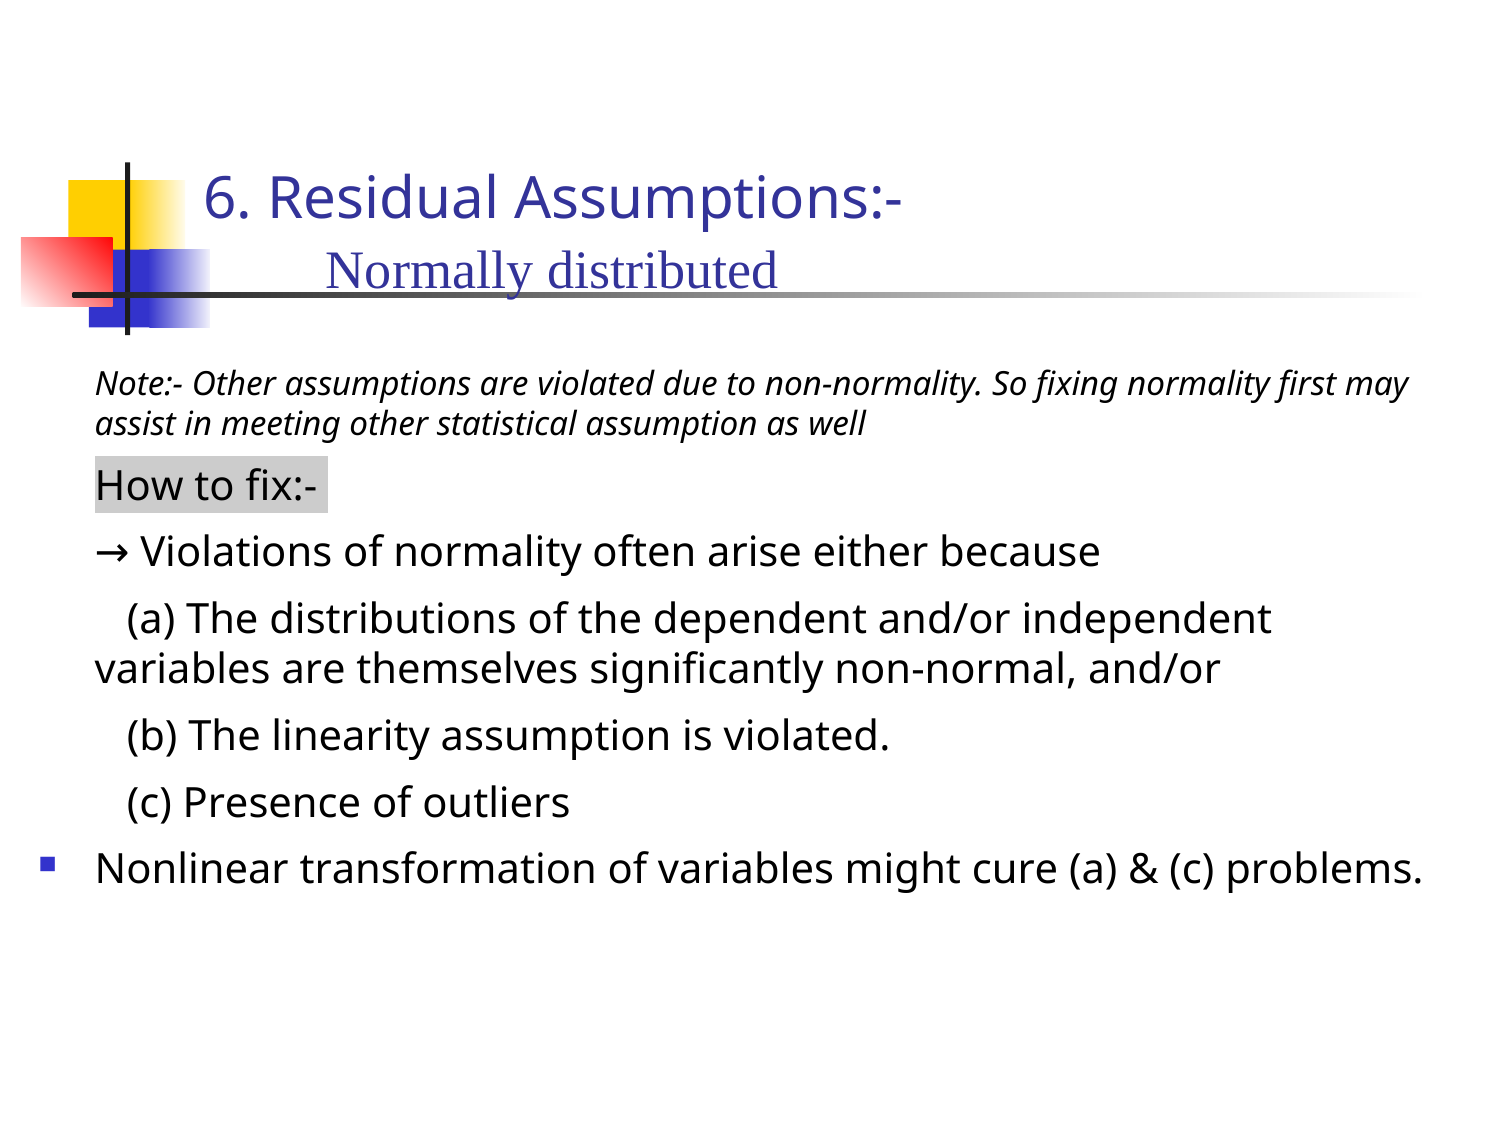

6. Residual Assumptions:-
 Normally distributed
# Note:- Other assumptions are violated due to non-normality. So fixing normality first may assist in meeting other statistical assumption as well
How to fix:-
→ Violations of normality often arise either because
 (a) The distributions of the dependent and/or independent variables are themselves significantly non-normal, and/or
 (b) The linearity assumption is violated.
 (c) Presence of outliers
Nonlinear transformation of variables might cure (a) & (c) problems.